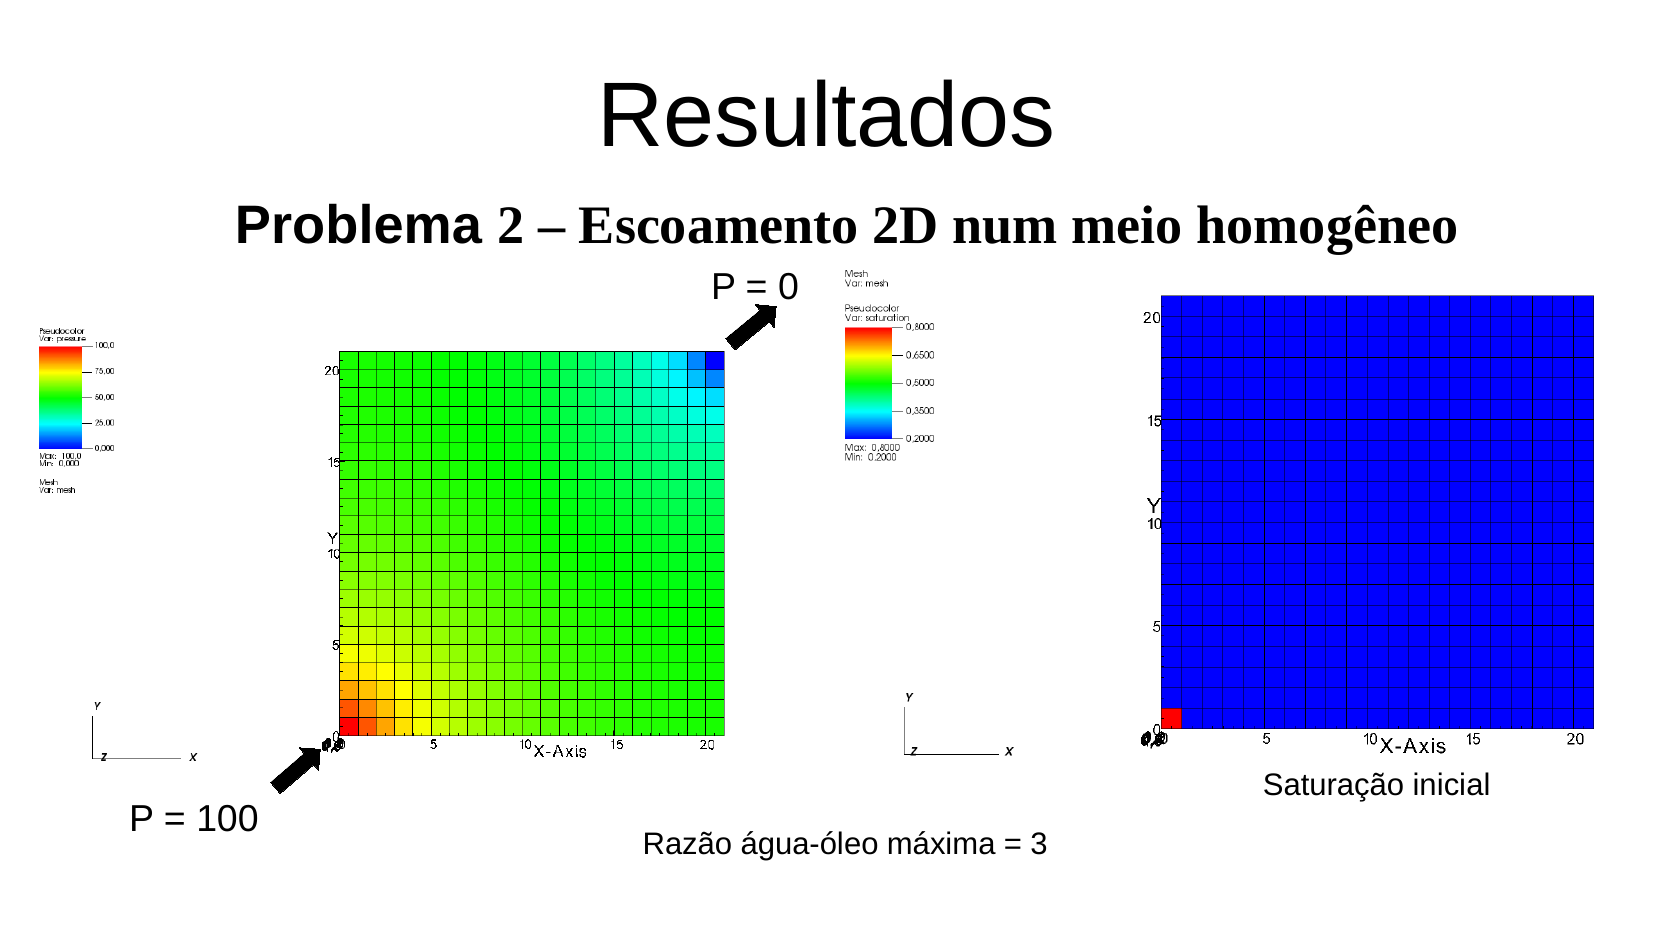

# Resultados
Problema 2 – Escoamento 2D num meio homogêneo
P = 0
Saturação inicial
P = 100
Razão água-óleo máxima = 3